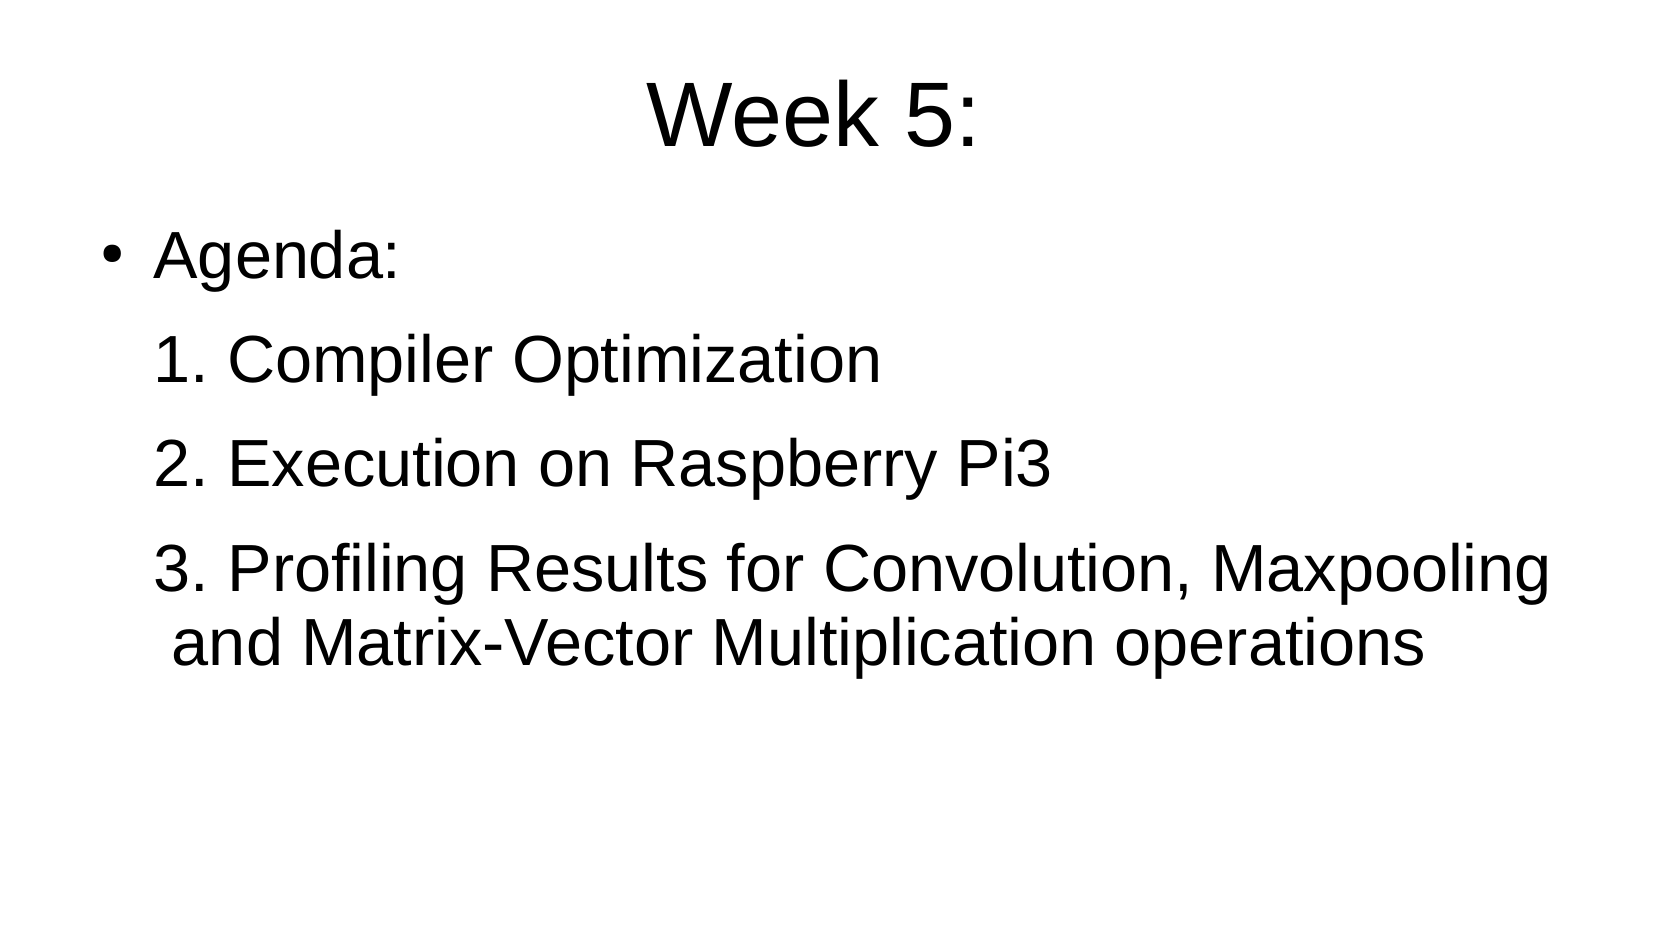

# Week 5:
Agenda:
1. Compiler Optimization
2. Execution on Raspberry Pi3
3. Profiling Results for Convolution, Maxpooling and Matrix-Vector Multiplication operations